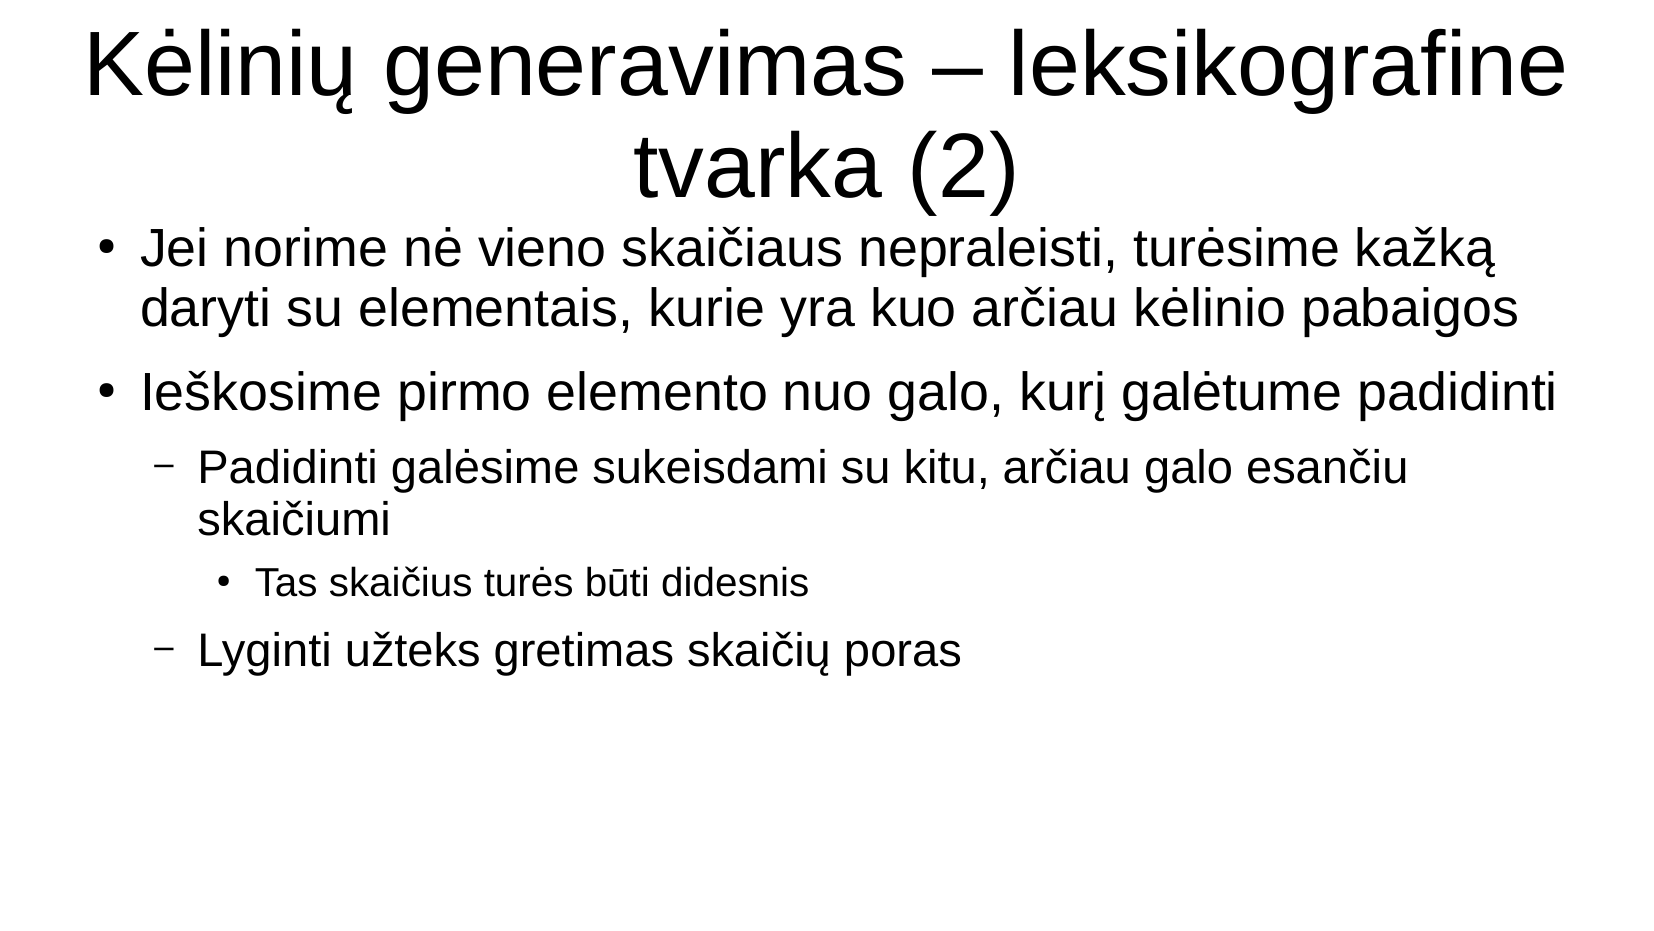

# Kėlinių generavimas – leksikografine tvarka (2)
Jei norime nė vieno skaičiaus nepraleisti, turėsime kažką daryti su elementais, kurie yra kuo arčiau kėlinio pabaigos
Ieškosime pirmo elemento nuo galo, kurį galėtume padidinti
Padidinti galėsime sukeisdami su kitu, arčiau galo esančiu skaičiumi
Tas skaičius turės būti didesnis
Lyginti užteks gretimas skaičių poras